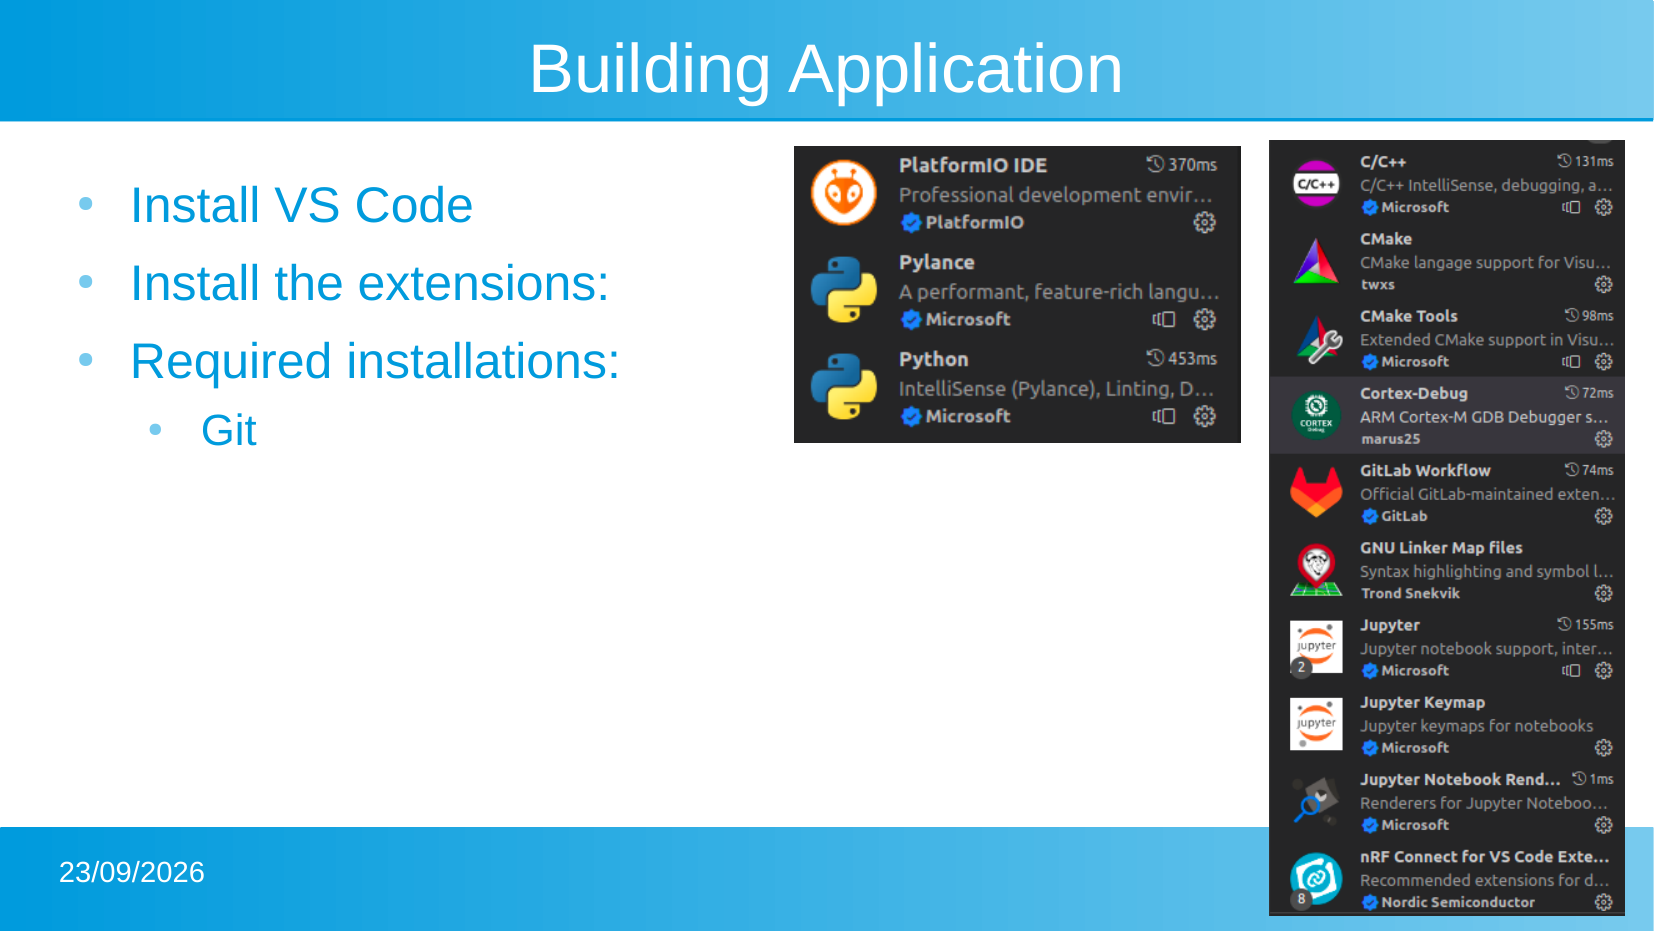

# Building Application
Install VS Code
Install the extensions:
Required installations:
Git
5